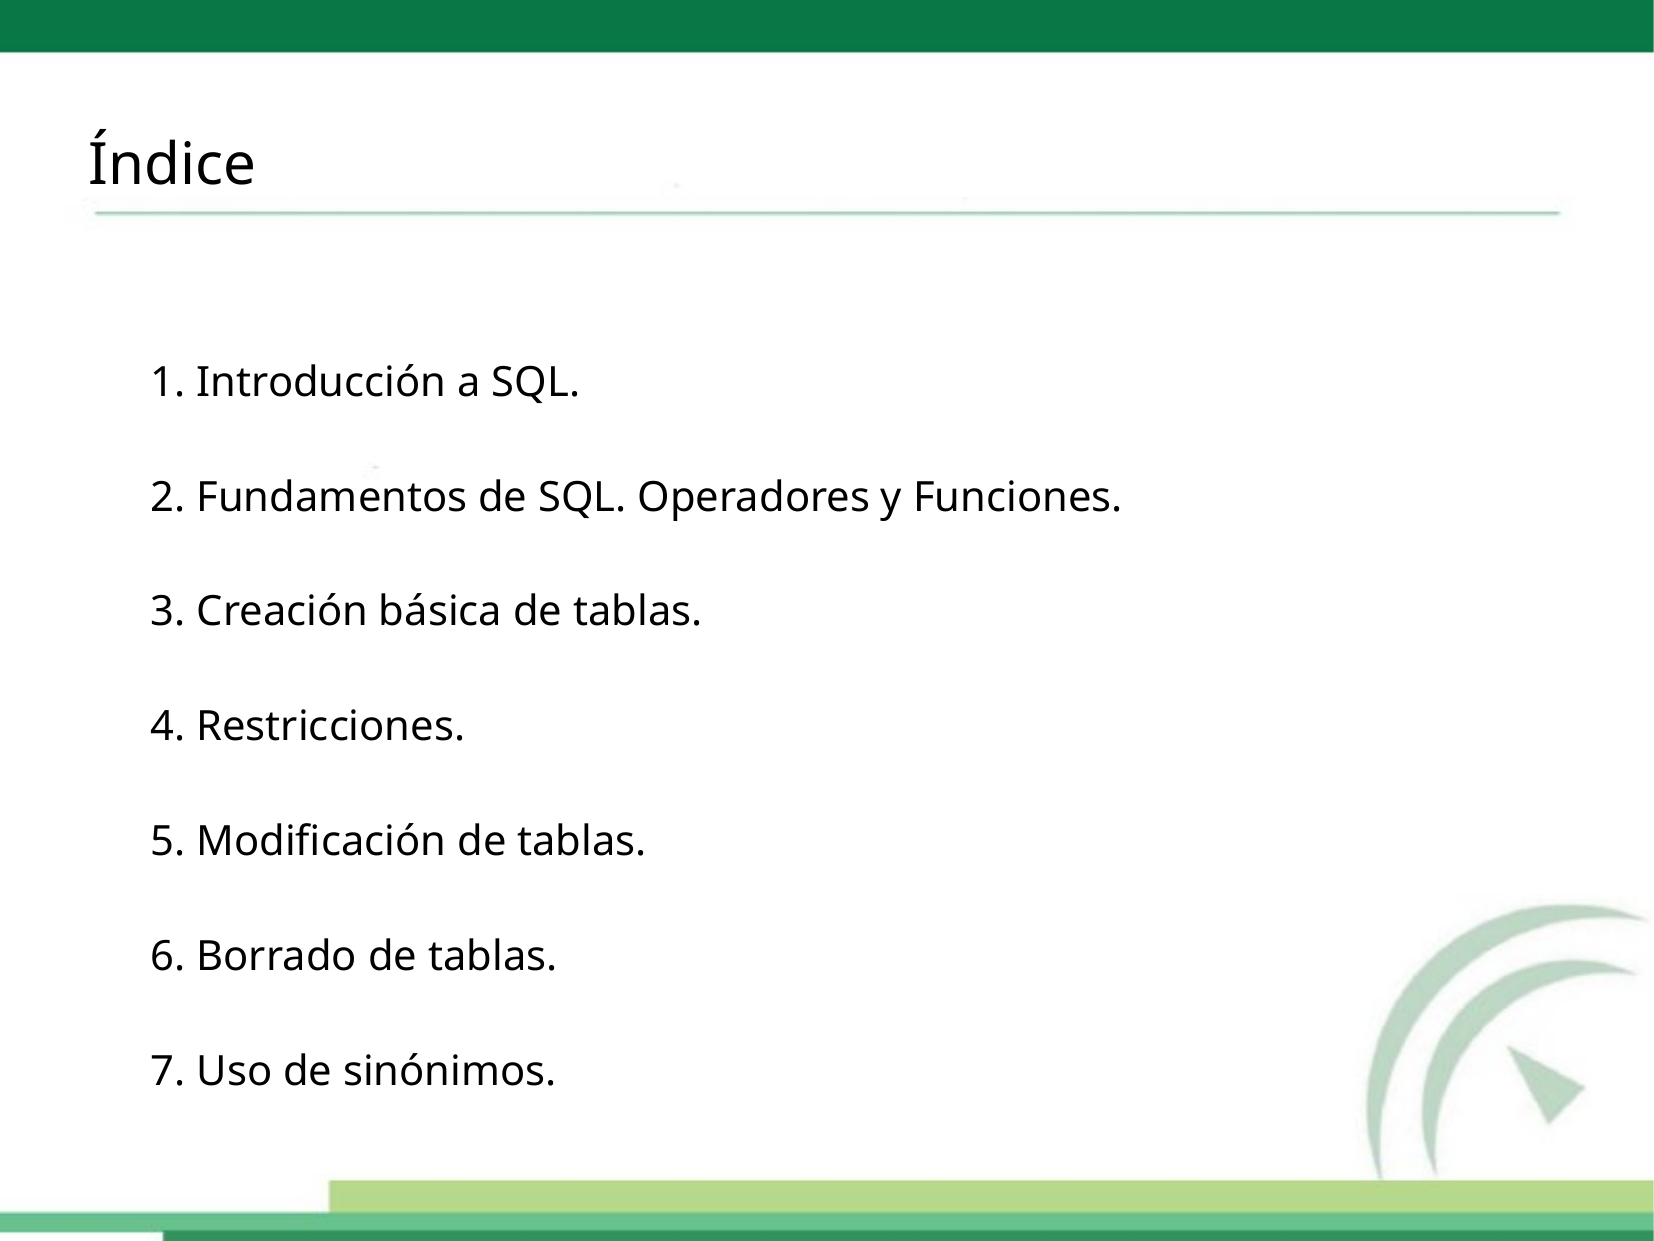

# Índice
1. Introducción a SQL.
2. Fundamentos de SQL. Operadores y Funciones.
3. Creación básica de tablas.
4. Restricciones.
5. Modificación de tablas.
6. Borrado de tablas.
7. Uso de sinónimos.